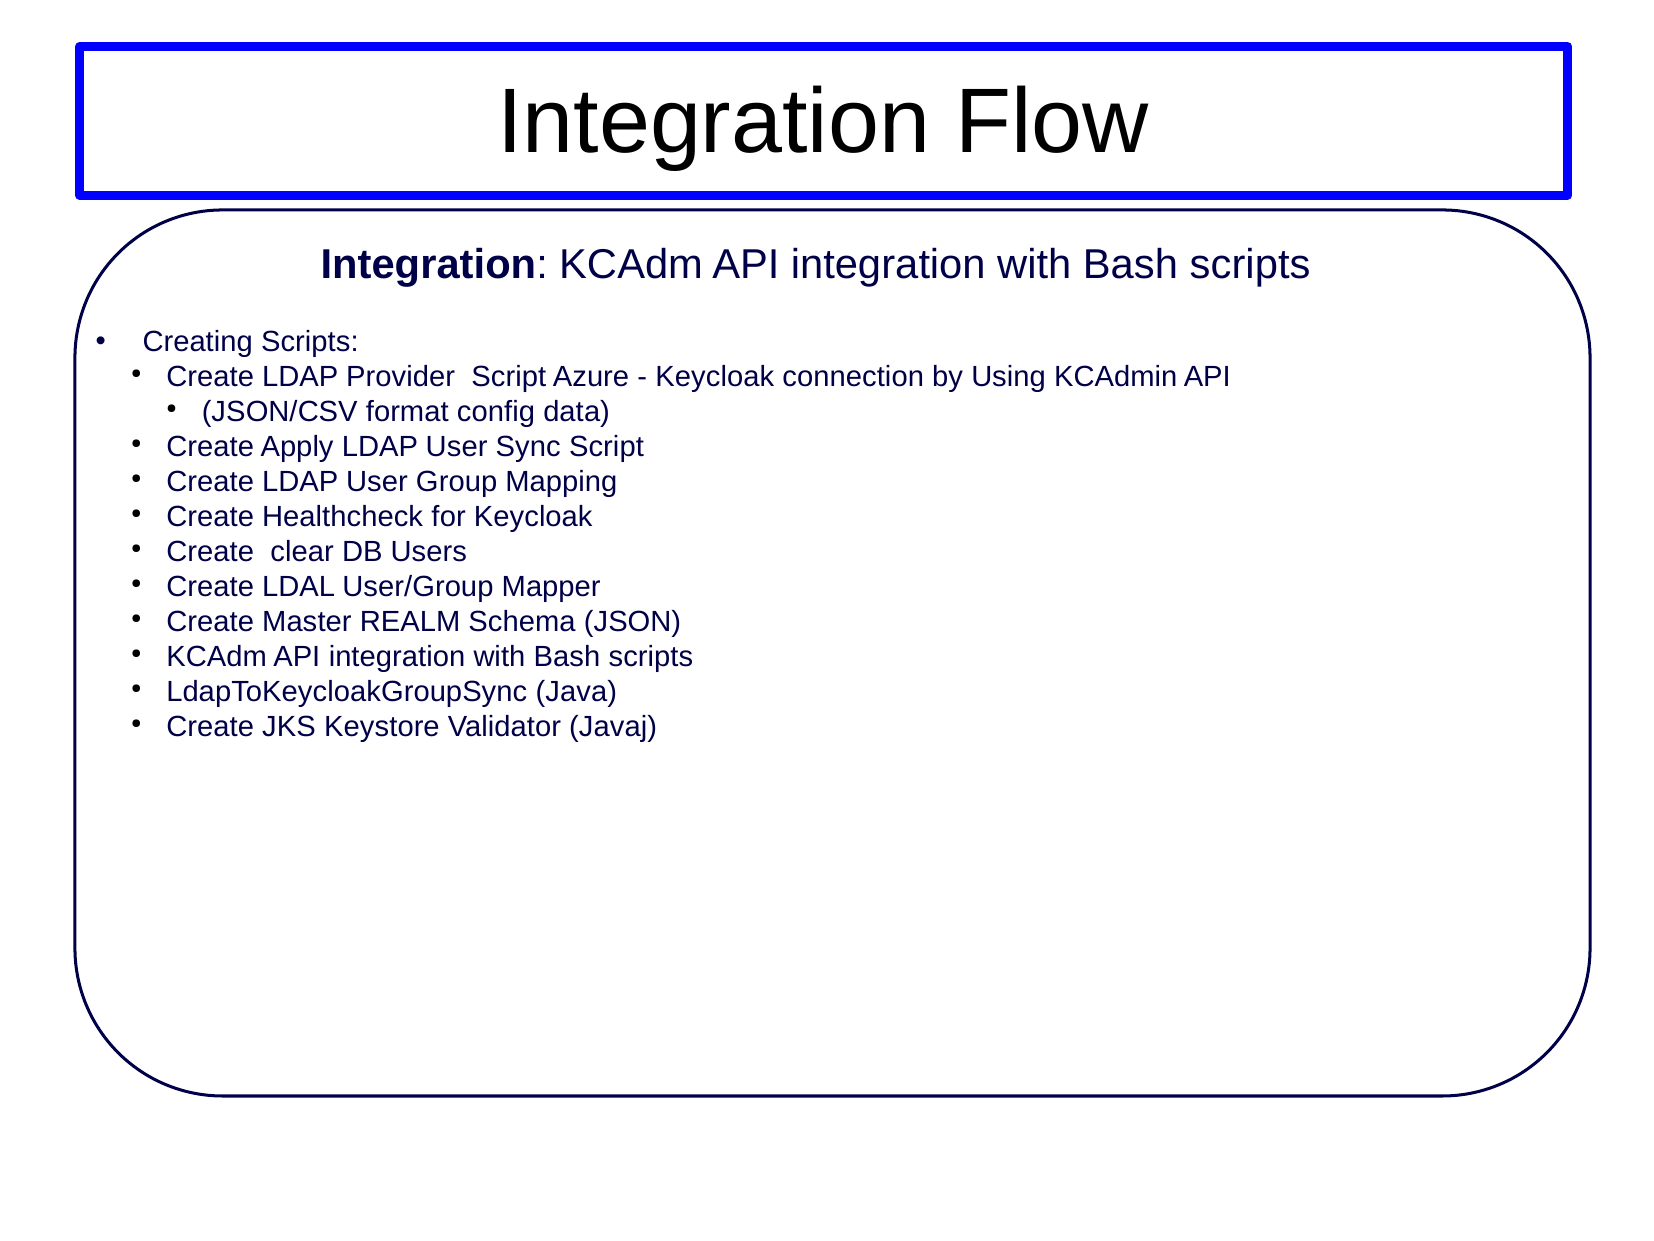

# Integration Flow
			Integration: KCAdm API integration with Bash scripts
Creating Scripts:
Create LDAP Provider Script Azure - Keycloak connection by Using KCAdmin API
(JSON/CSV format config data)
Create Apply LDAP User Sync Script
Create LDAP User Group Mapping
Create Healthcheck for Keycloak
Create clear DB Users
Create LDAL User/Group Mapper
Create Master REALM Schema (JSON)
KCAdm API integration with Bash scripts
LdapToKeycloakGroupSync (Java)
Create JKS Keystore Validator (Javaj)